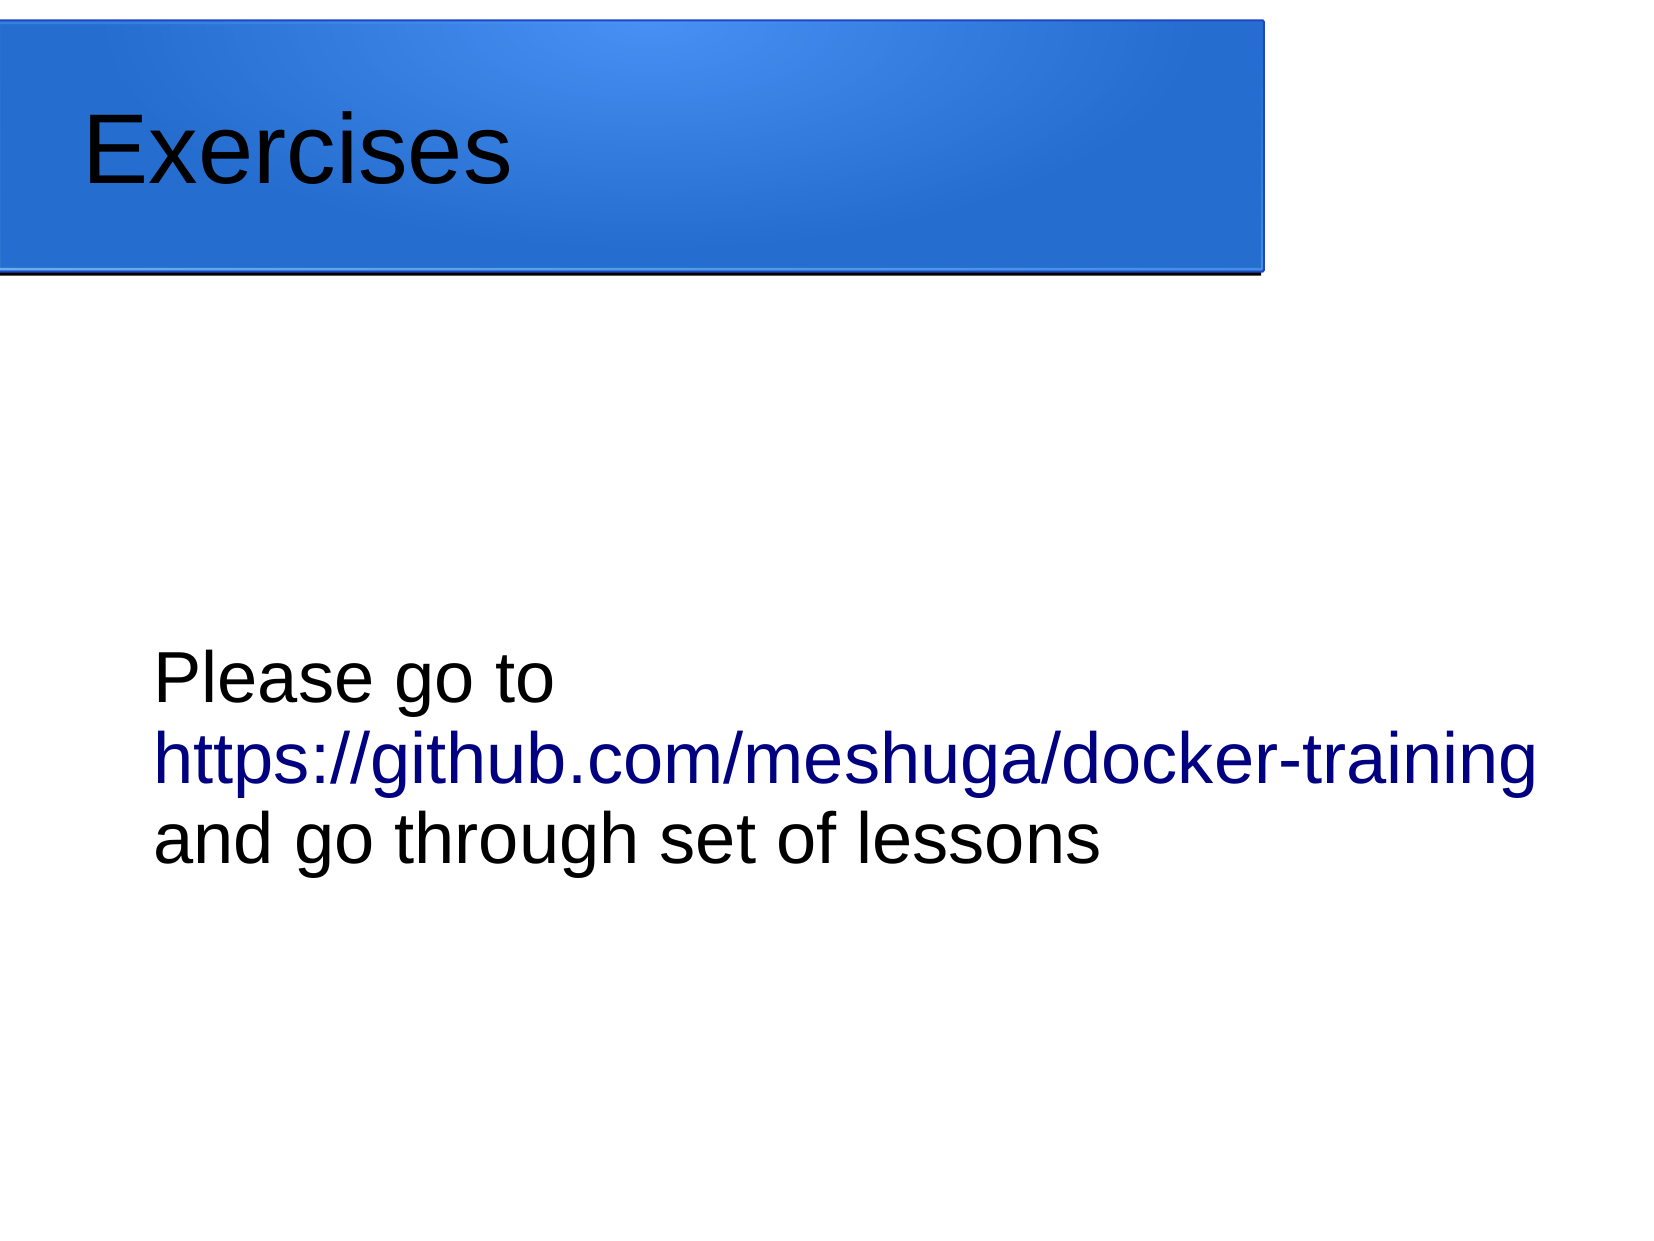

# Exercises
Please go to https://github.com/meshuga/docker-training and go through set of lessons